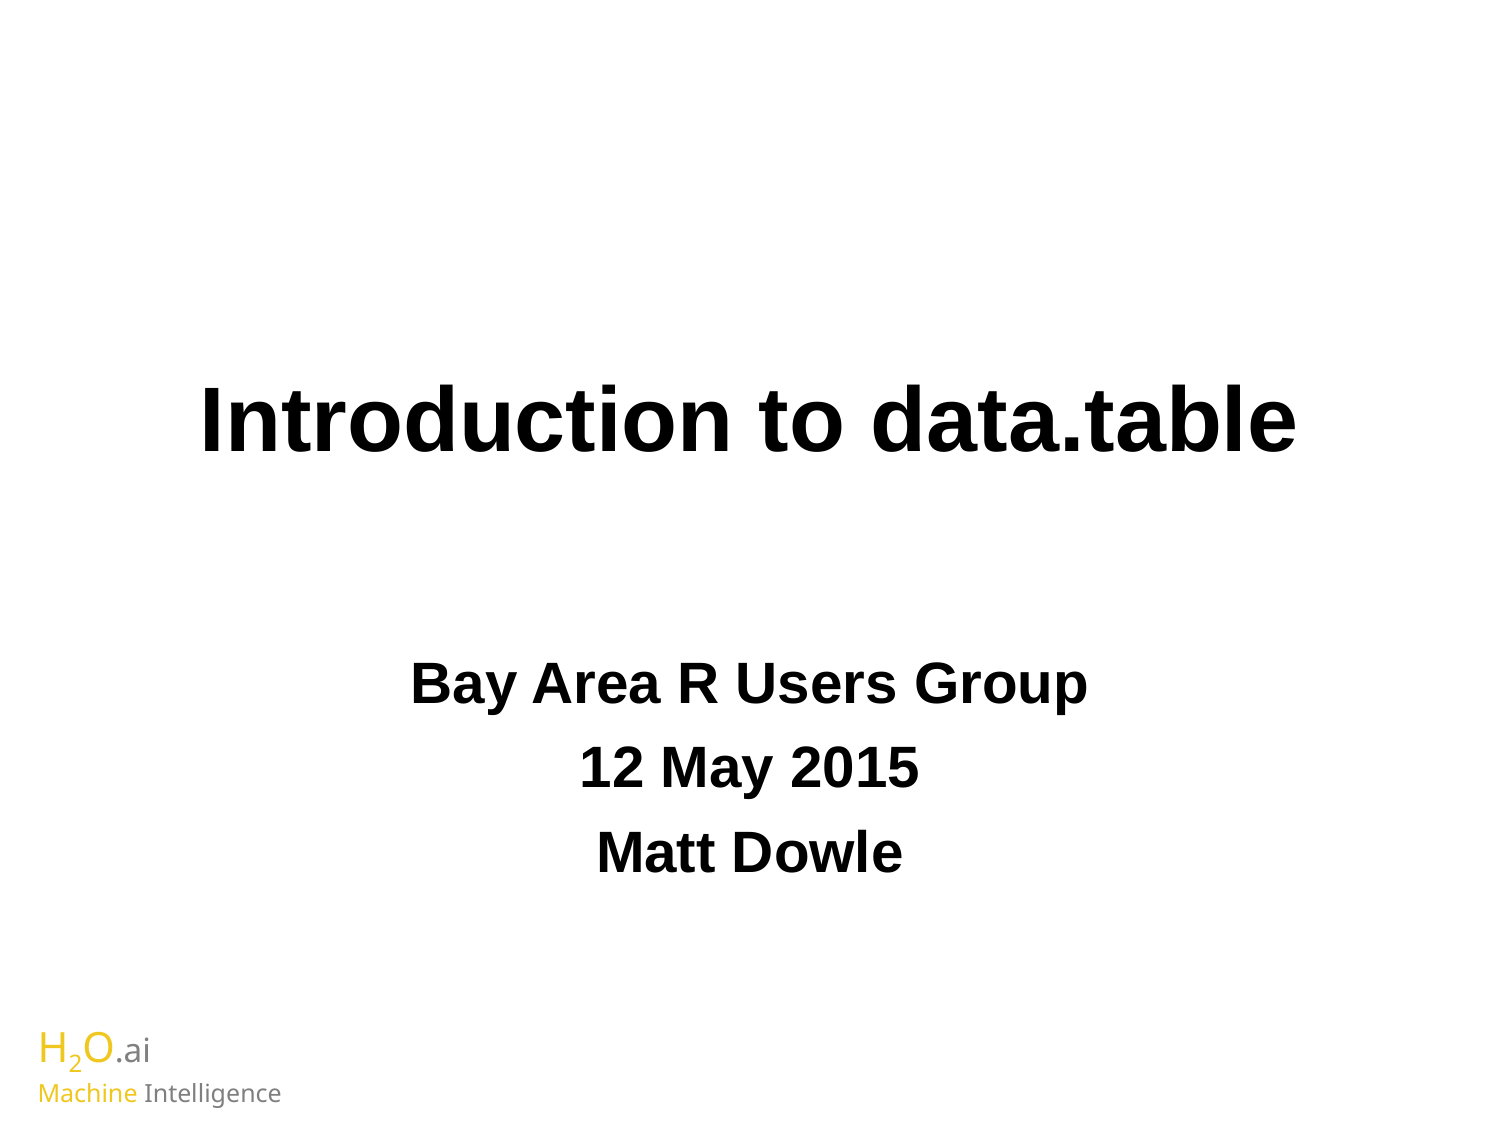

# Introduction to data.table
Bay Area R Users Group
12 May 2015
Matt Dowle